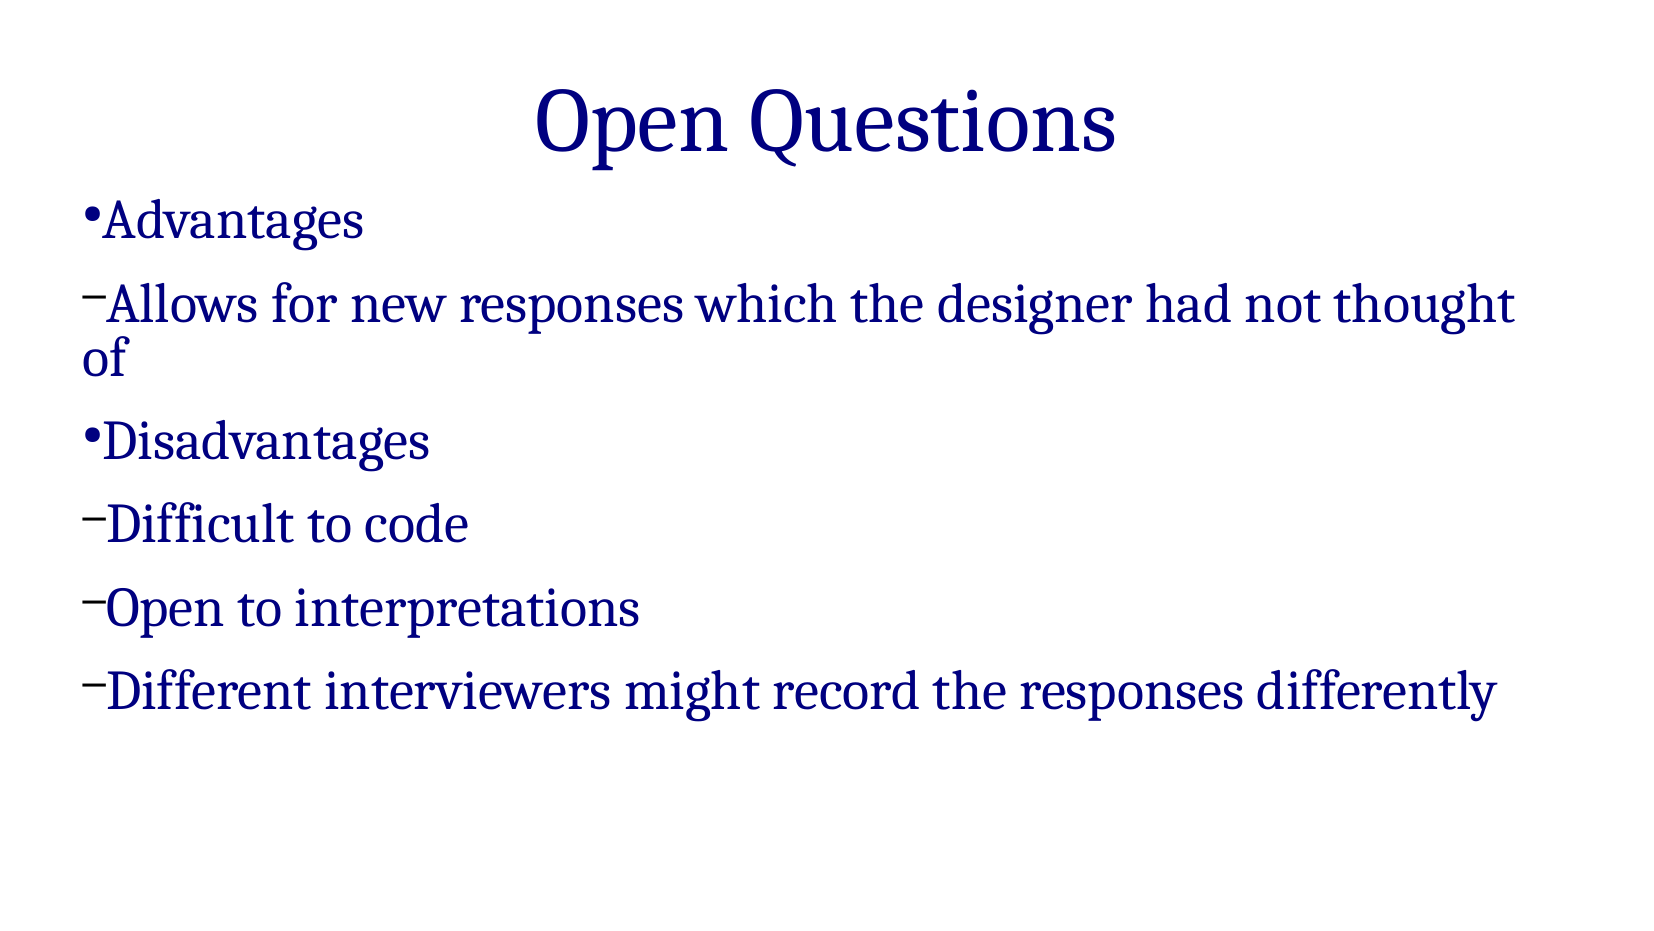

# Open Questions
Advantages
Allows for new responses which the designer had not thought of
Disadvantages
Difficult to code
Open to interpretations
Different interviewers might record the responses differently